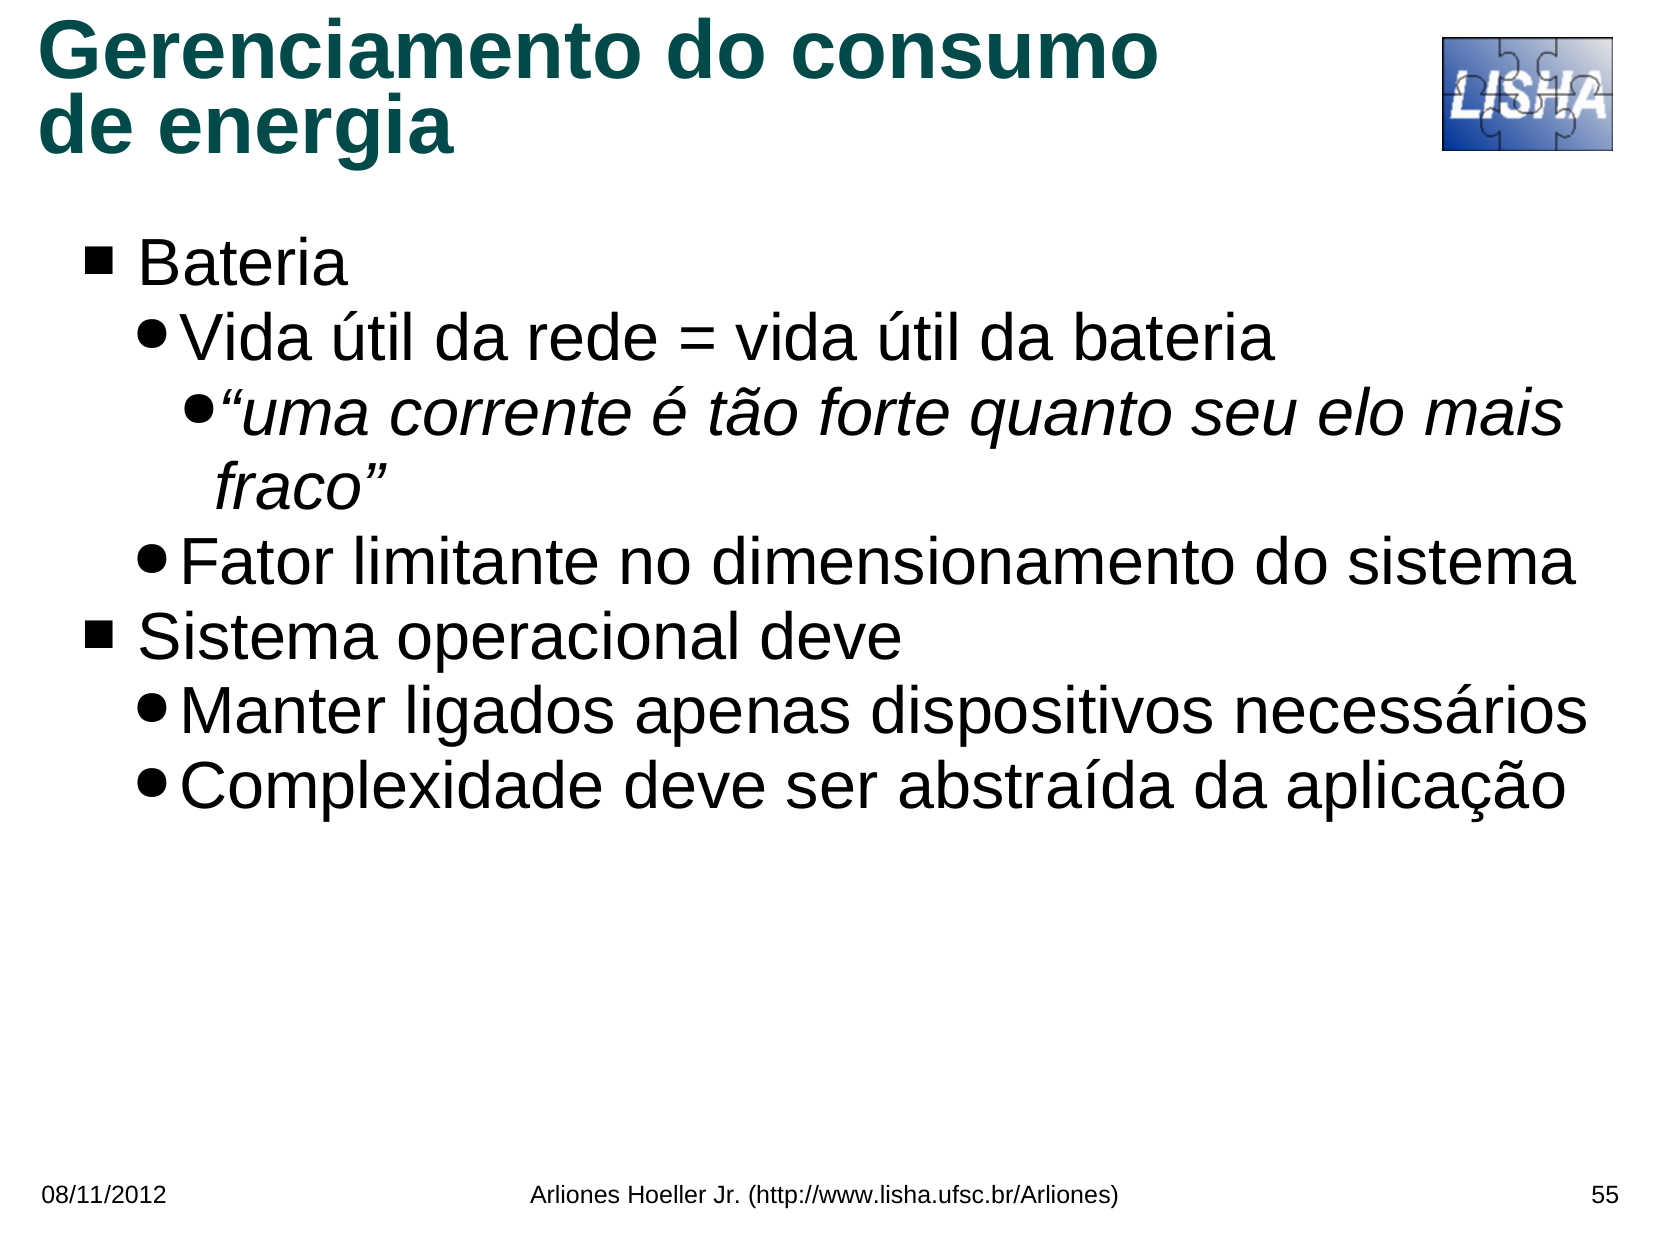

# Gerenciamento do consumo de energia
Bateria
Vida útil da rede = vida útil da bateria
“uma corrente é tão forte quanto seu elo mais fraco”
Fator limitante no dimensionamento do sistema
Sistema operacional deve
Manter ligados apenas dispositivos necessários
Complexidade deve ser abstraída da aplicação